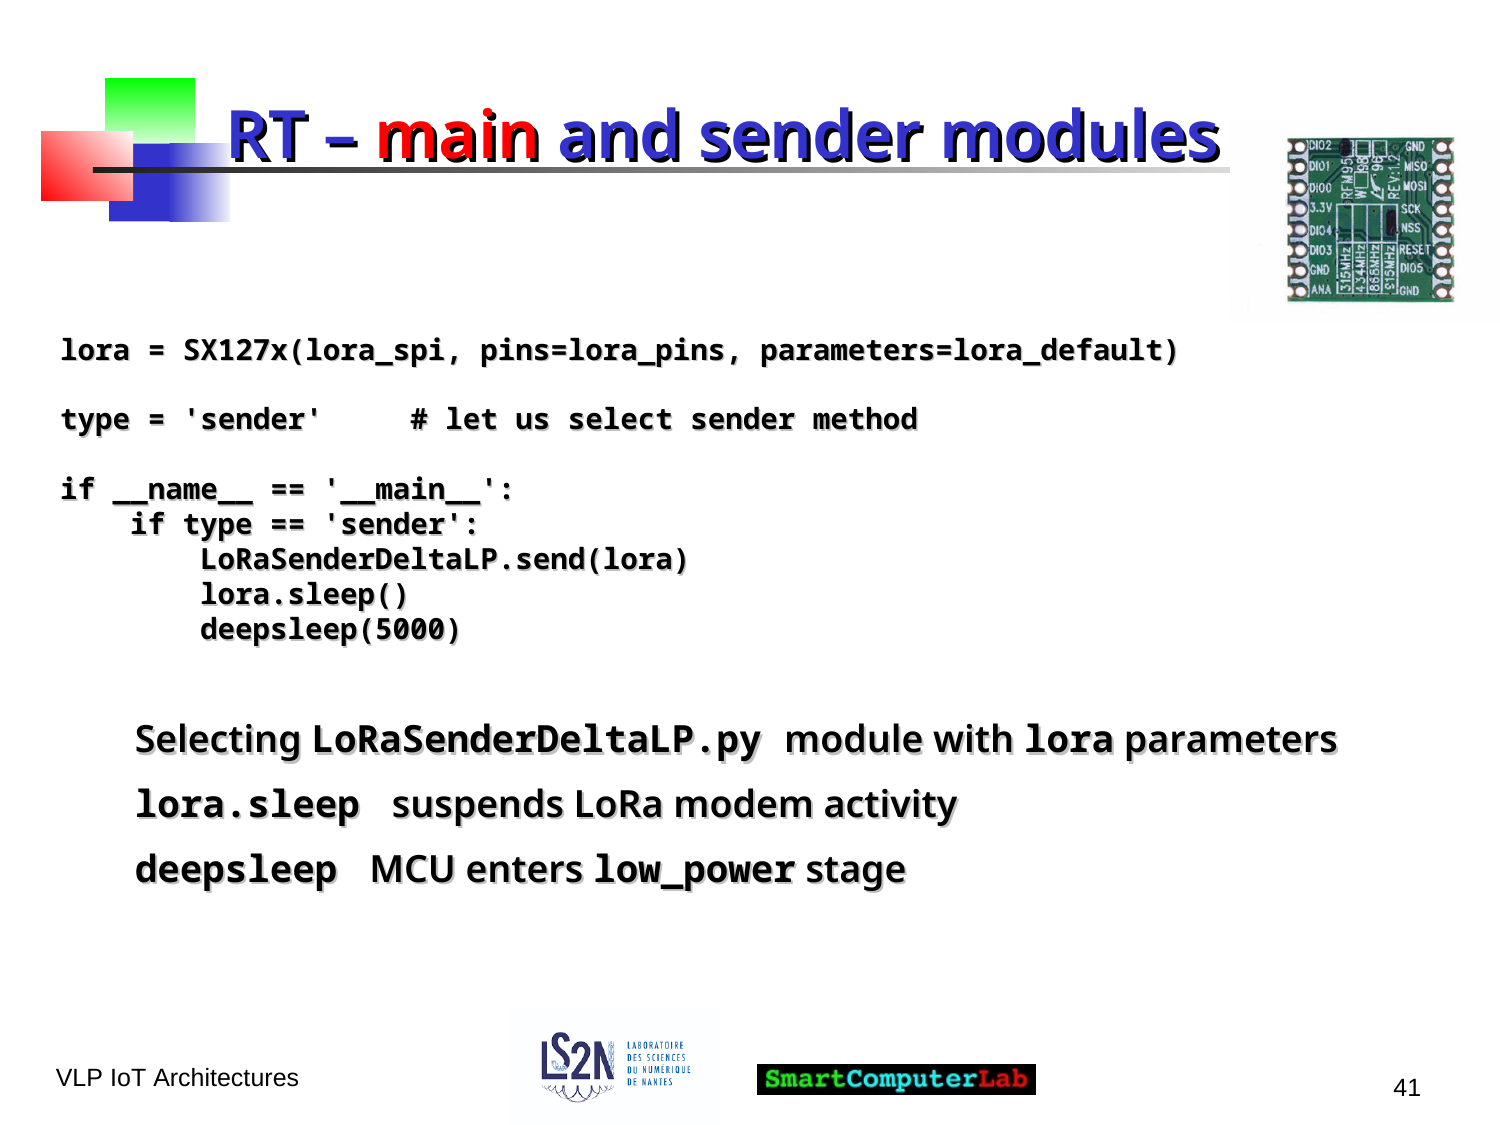

# RT – main and sender modules
lora = SX127x(lora_spi, pins=lora_pins, parameters=lora_default)
type = 'sender' # let us select sender method
if __name__ == '__main__':
 if type == 'sender':
 LoRaSenderDeltaLP.send(lora)
 lora.sleep()
 deepsleep(5000)
Selecting LoRaSenderDeltaLP.py module with lora parameters
lora.sleep suspends LoRa modem activity
deepsleep MCU enters low_power stage
41